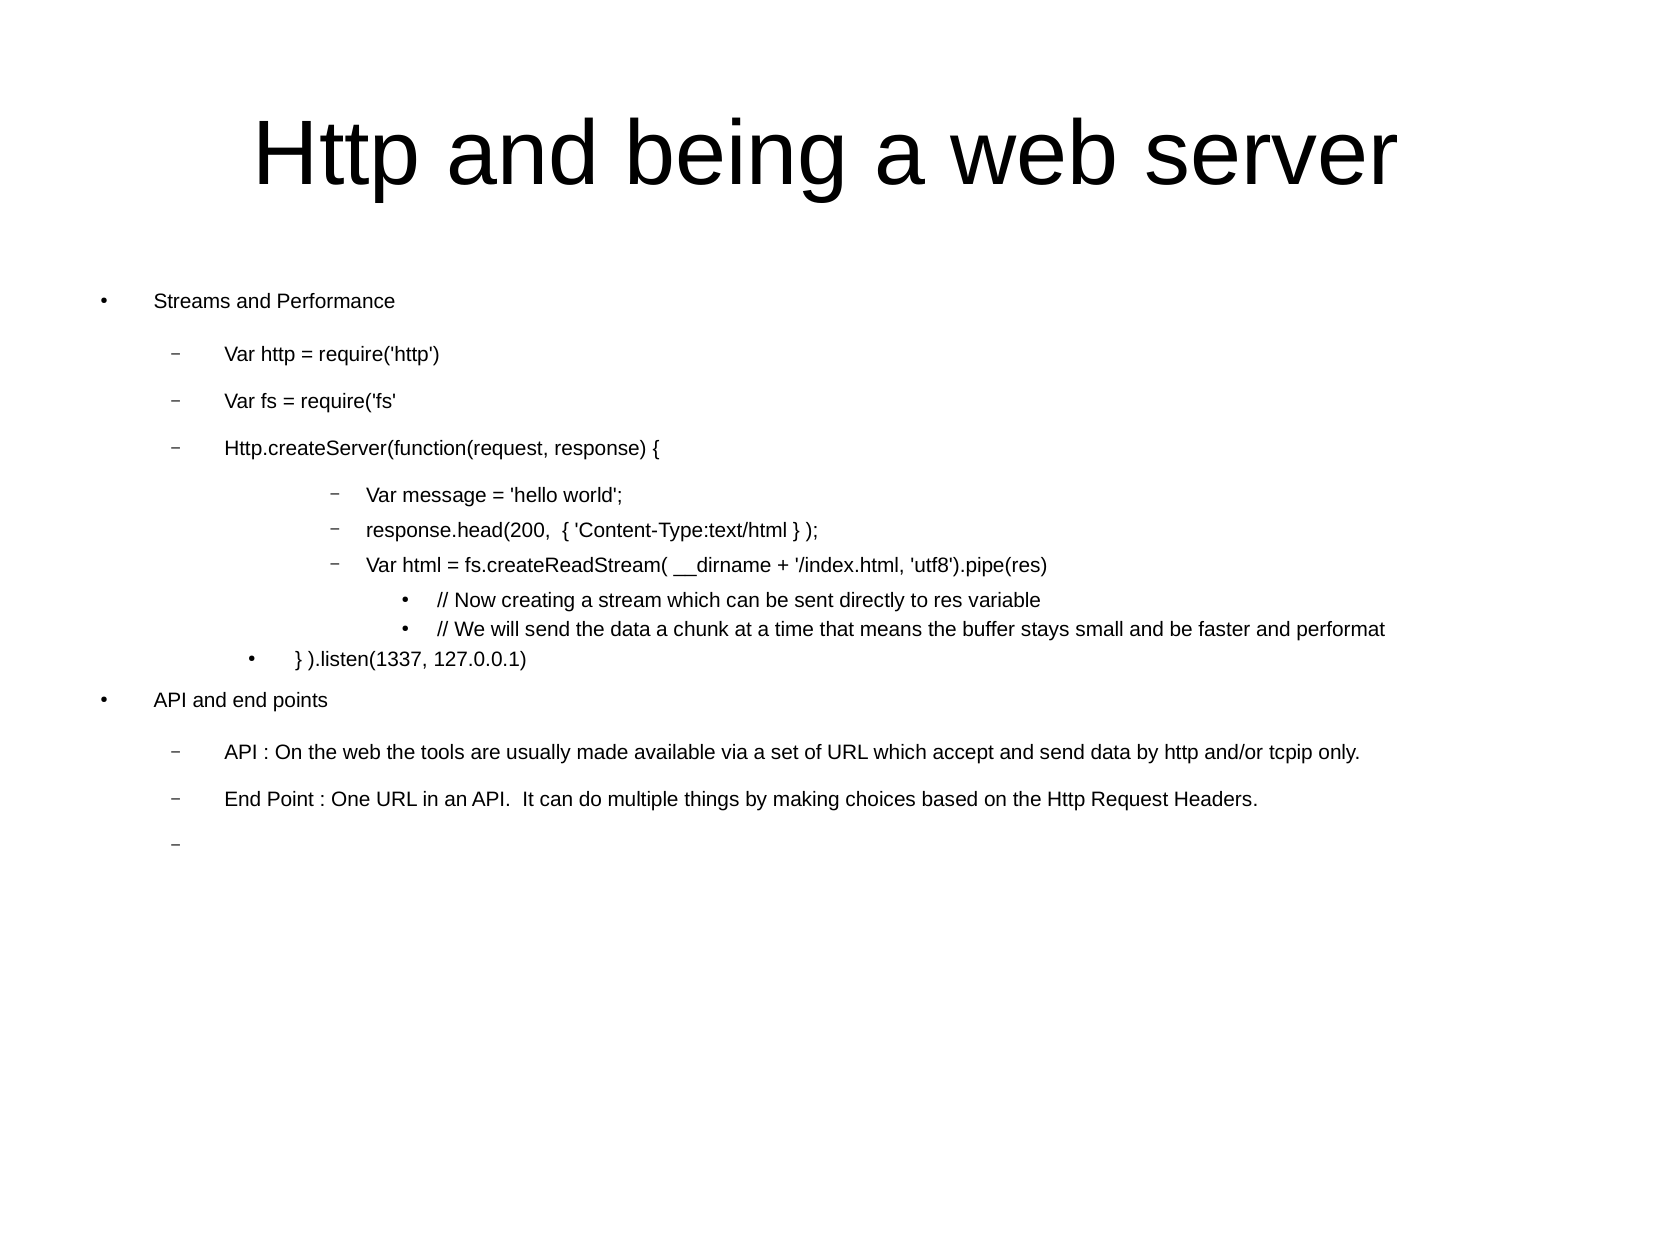

# Http and being a web server
Streams and Performance
Var http = require('http')
Var fs = require('fs'
Http.createServer(function(request, response) {
Var message = 'hello world';
response.head(200, { 'Content-Type:text/html } );
Var html = fs.createReadStream( __dirname + '/index.html, 'utf8').pipe(res)
// Now creating a stream which can be sent directly to res variable
// We will send the data a chunk at a time that means the buffer stays small and be faster and performat
} ).listen(1337, 127.0.0.1)
API and end points
API : On the web the tools are usually made available via a set of URL which accept and send data by http and/or tcpip only.
End Point : One URL in an API. It can do multiple things by making choices based on the Http Request Headers.